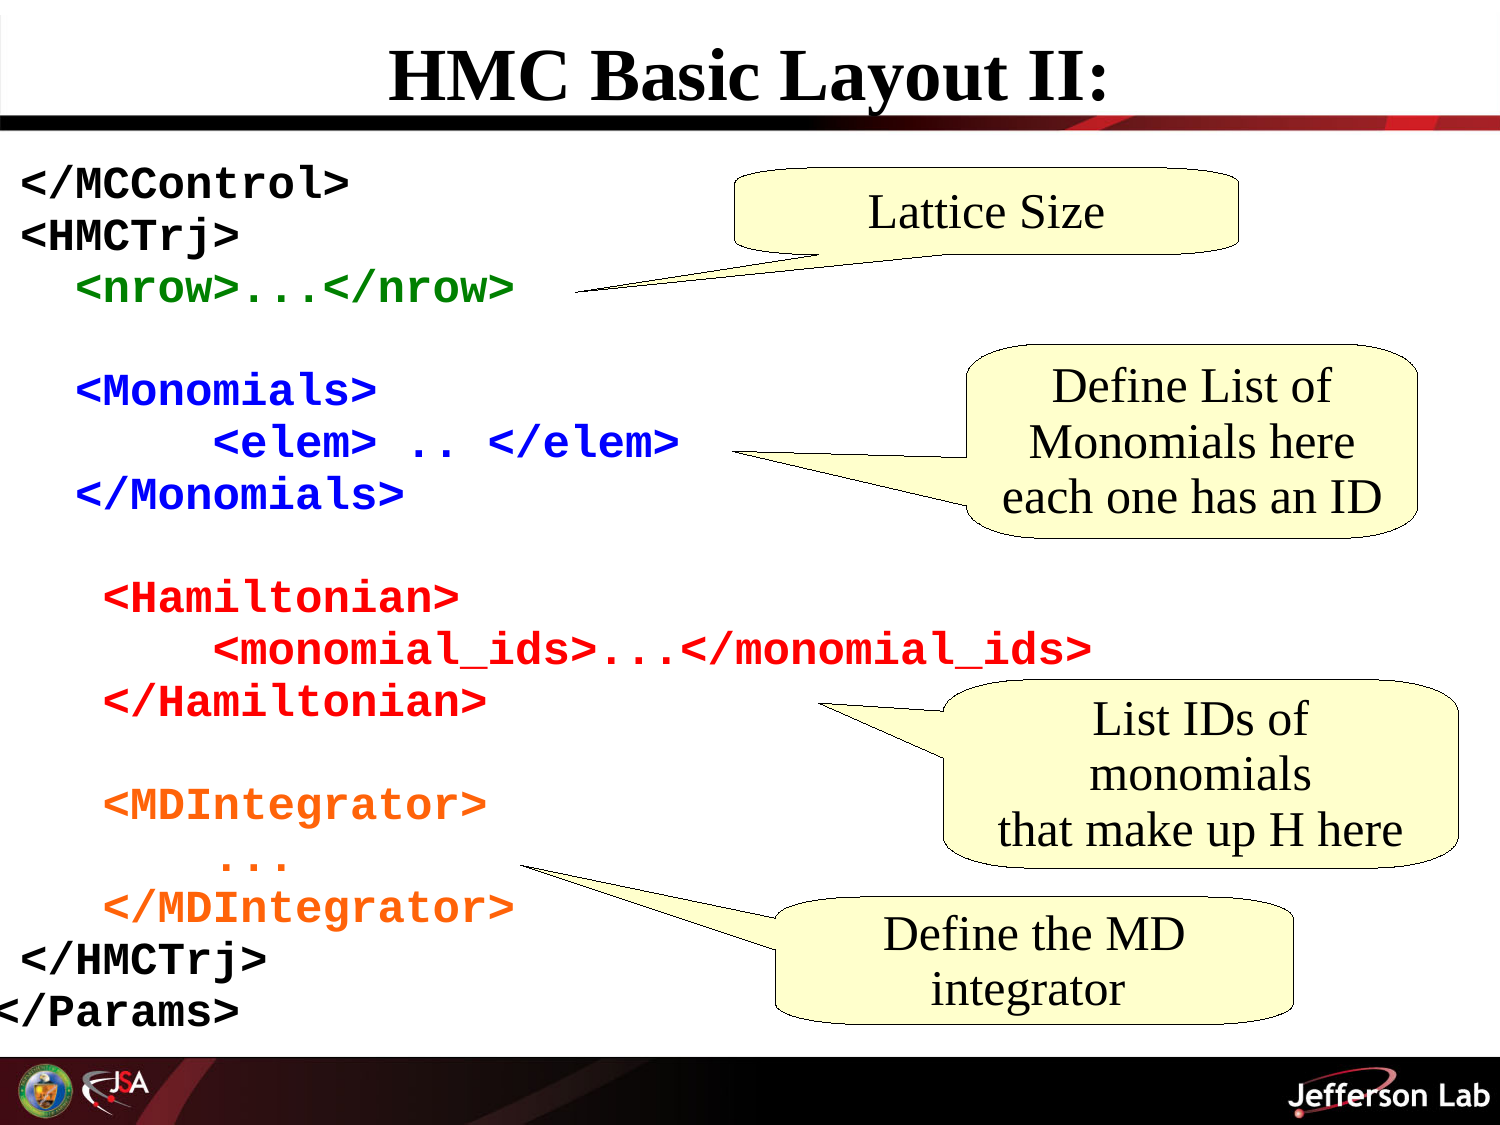

# HMC Basic Layout II:
 </MCControl>
 <HMCTrj>
 <nrow>...</nrow>
 <Monomials>
 <elem> .. </elem>
 </Monomials>
 <Hamiltonian>
 <monomial_ids>...</monomial_ids>
 </Hamiltonian>
 <MDIntegrator>
 ...
 </MDIntegrator>
 </HMCTrj>
</Params>
Lattice Size
Define List of Monomials here
each one has an ID
List IDs of monomials
that make up H here
Define the MD integrator